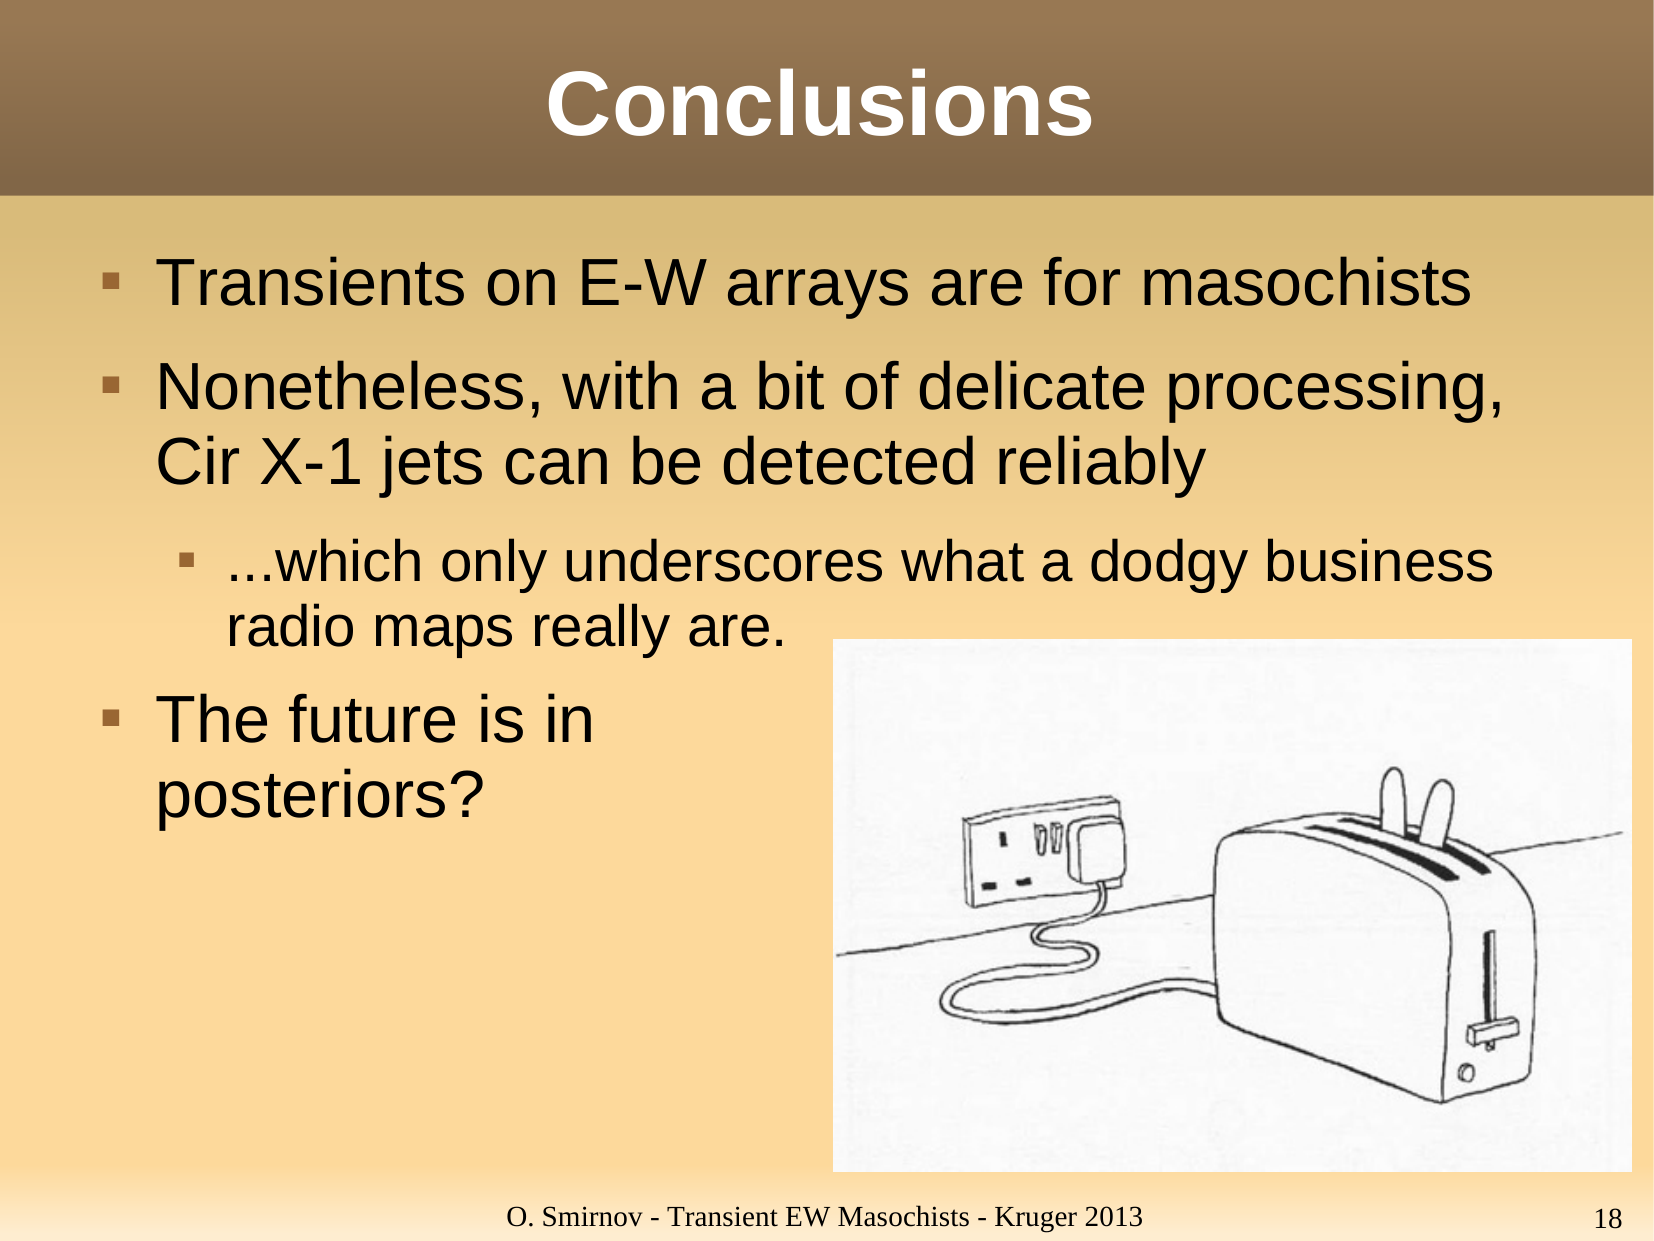

# Conclusions
Transients on E-W arrays are for masochists
Nonetheless, with a bit of delicate processing, Cir X-1 jets can be detected reliably
...which only underscores what a dodgy business radio maps really are.
The future is in
posteriors?
O. Smirnov - Transient EW Masochists - Kruger 2013
18